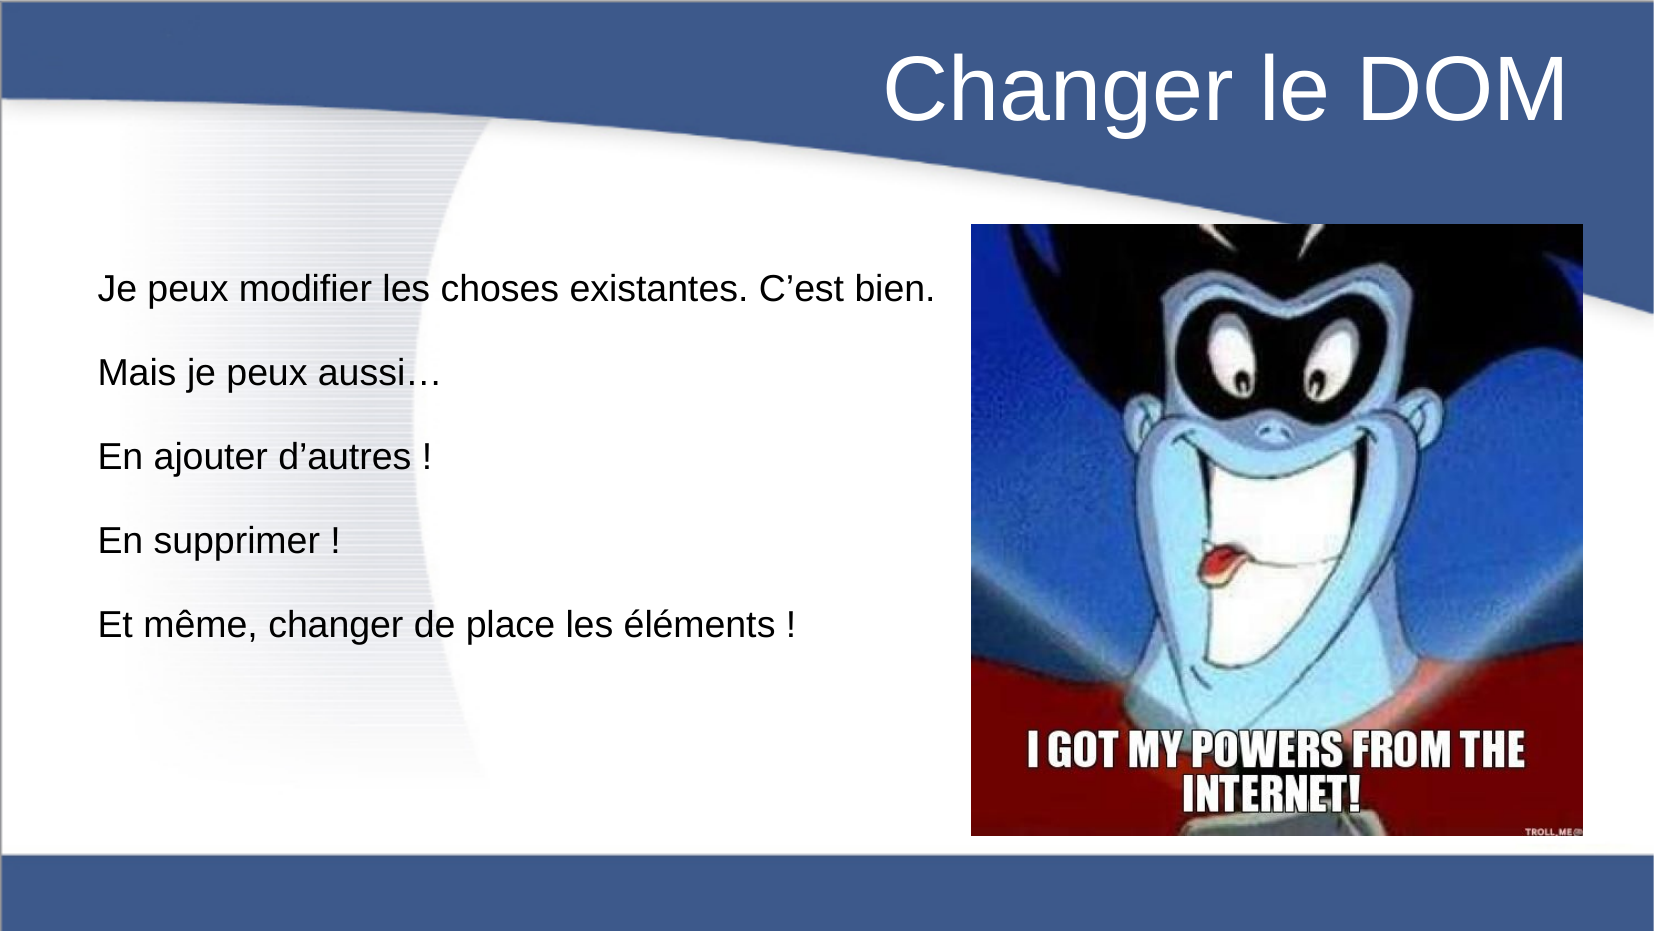

# Changer le DOM
Je peux modifier les choses existantes. C’est bien.
Mais je peux aussi…
En ajouter d’autres !
En supprimer !
Et même, changer de place les éléments !